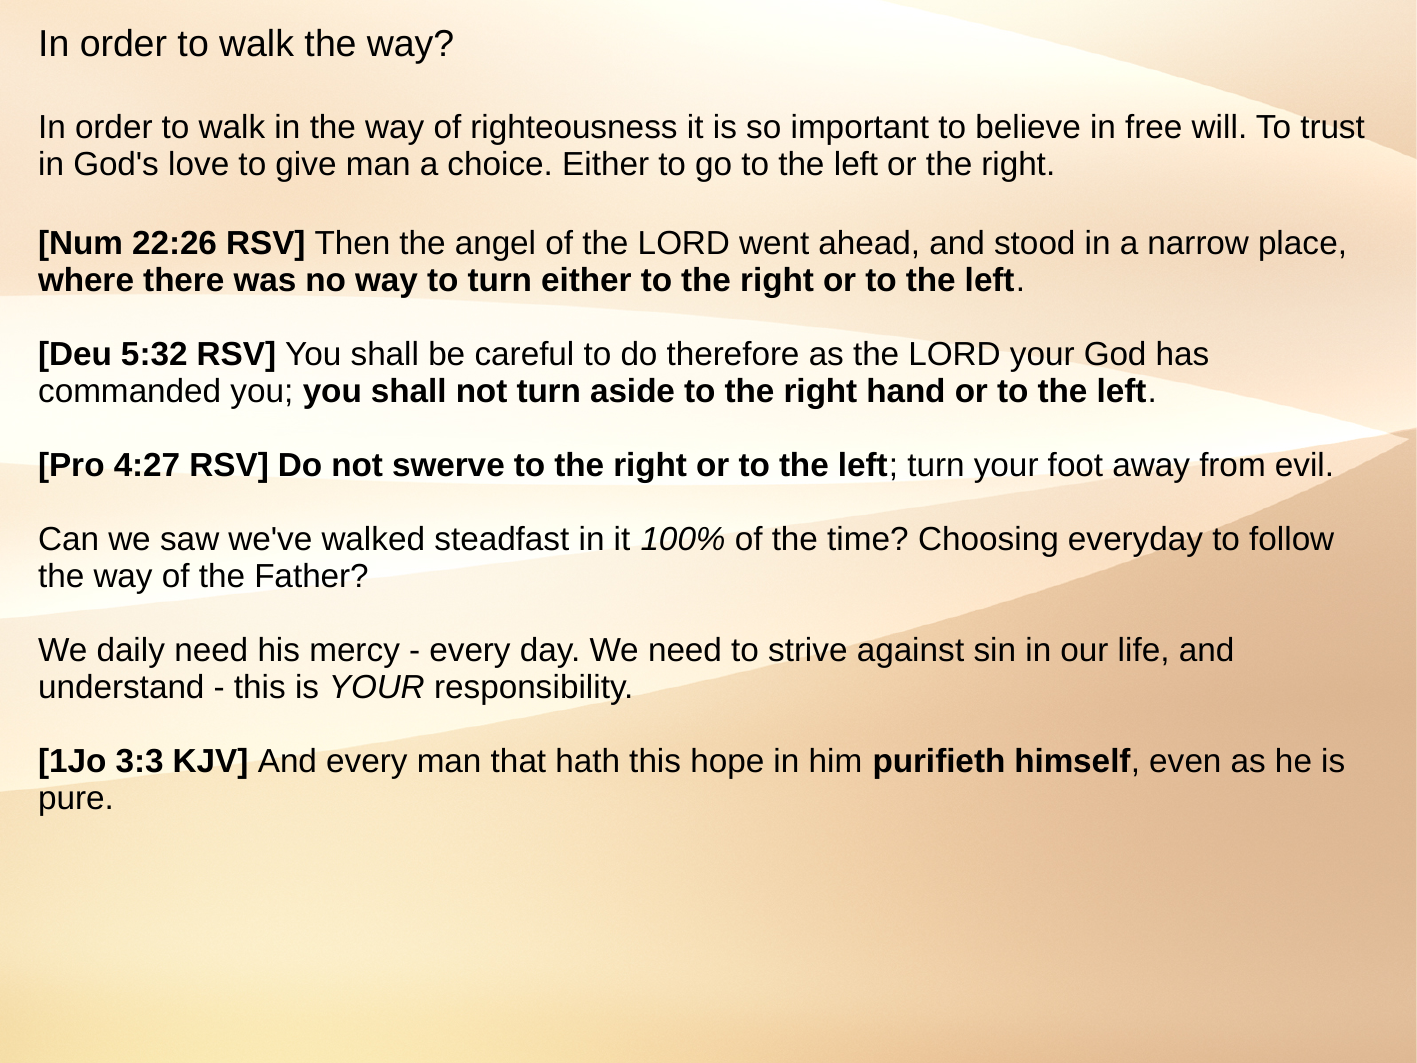

In order to walk the way?
In order to walk in the way of righteousness it is so important to believe in free will. To trust in God's love to give man a choice. Either to go to the left or the right.
[Num 22:26 RSV] Then the angel of the LORD went ahead, and stood in a narrow place, where there was no way to turn either to the right or to the left.
[Deu 5:32 RSV] You shall be careful to do therefore as the LORD your God has commanded you; you shall not turn aside to the right hand or to the left.
[Pro 4:27 RSV] Do not swerve to the right or to the left; turn your foot away from evil.
Can we saw we've walked steadfast in it 100% of the time? Choosing everyday to follow the way of the Father?
We daily need his mercy - every day. We need to strive against sin in our life, and understand - this is YOUR responsibility.
[1Jo 3:3 KJV] And every man that hath this hope in him purifieth himself, even as he is pure.